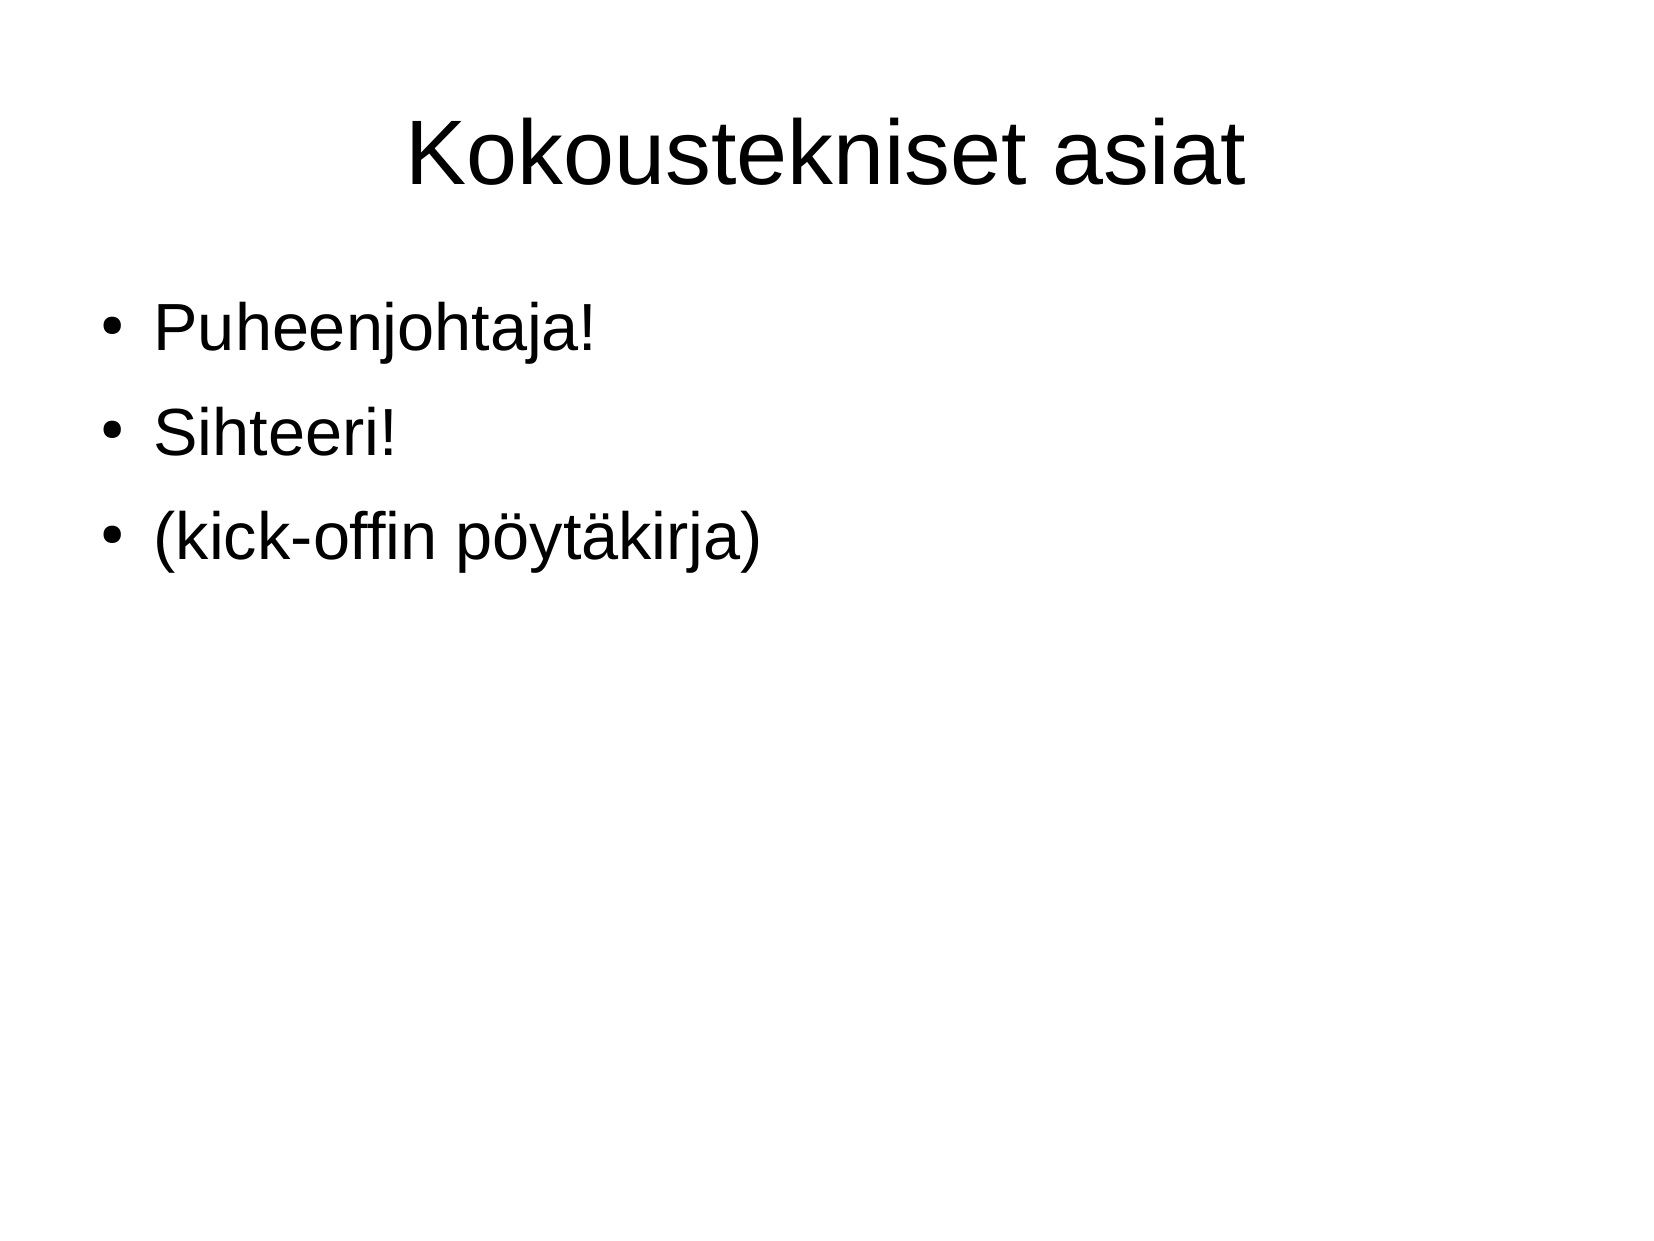

# Kokoustekniset asiat
Puheenjohtaja!
Sihteeri!
(kick-offin pöytäkirja)